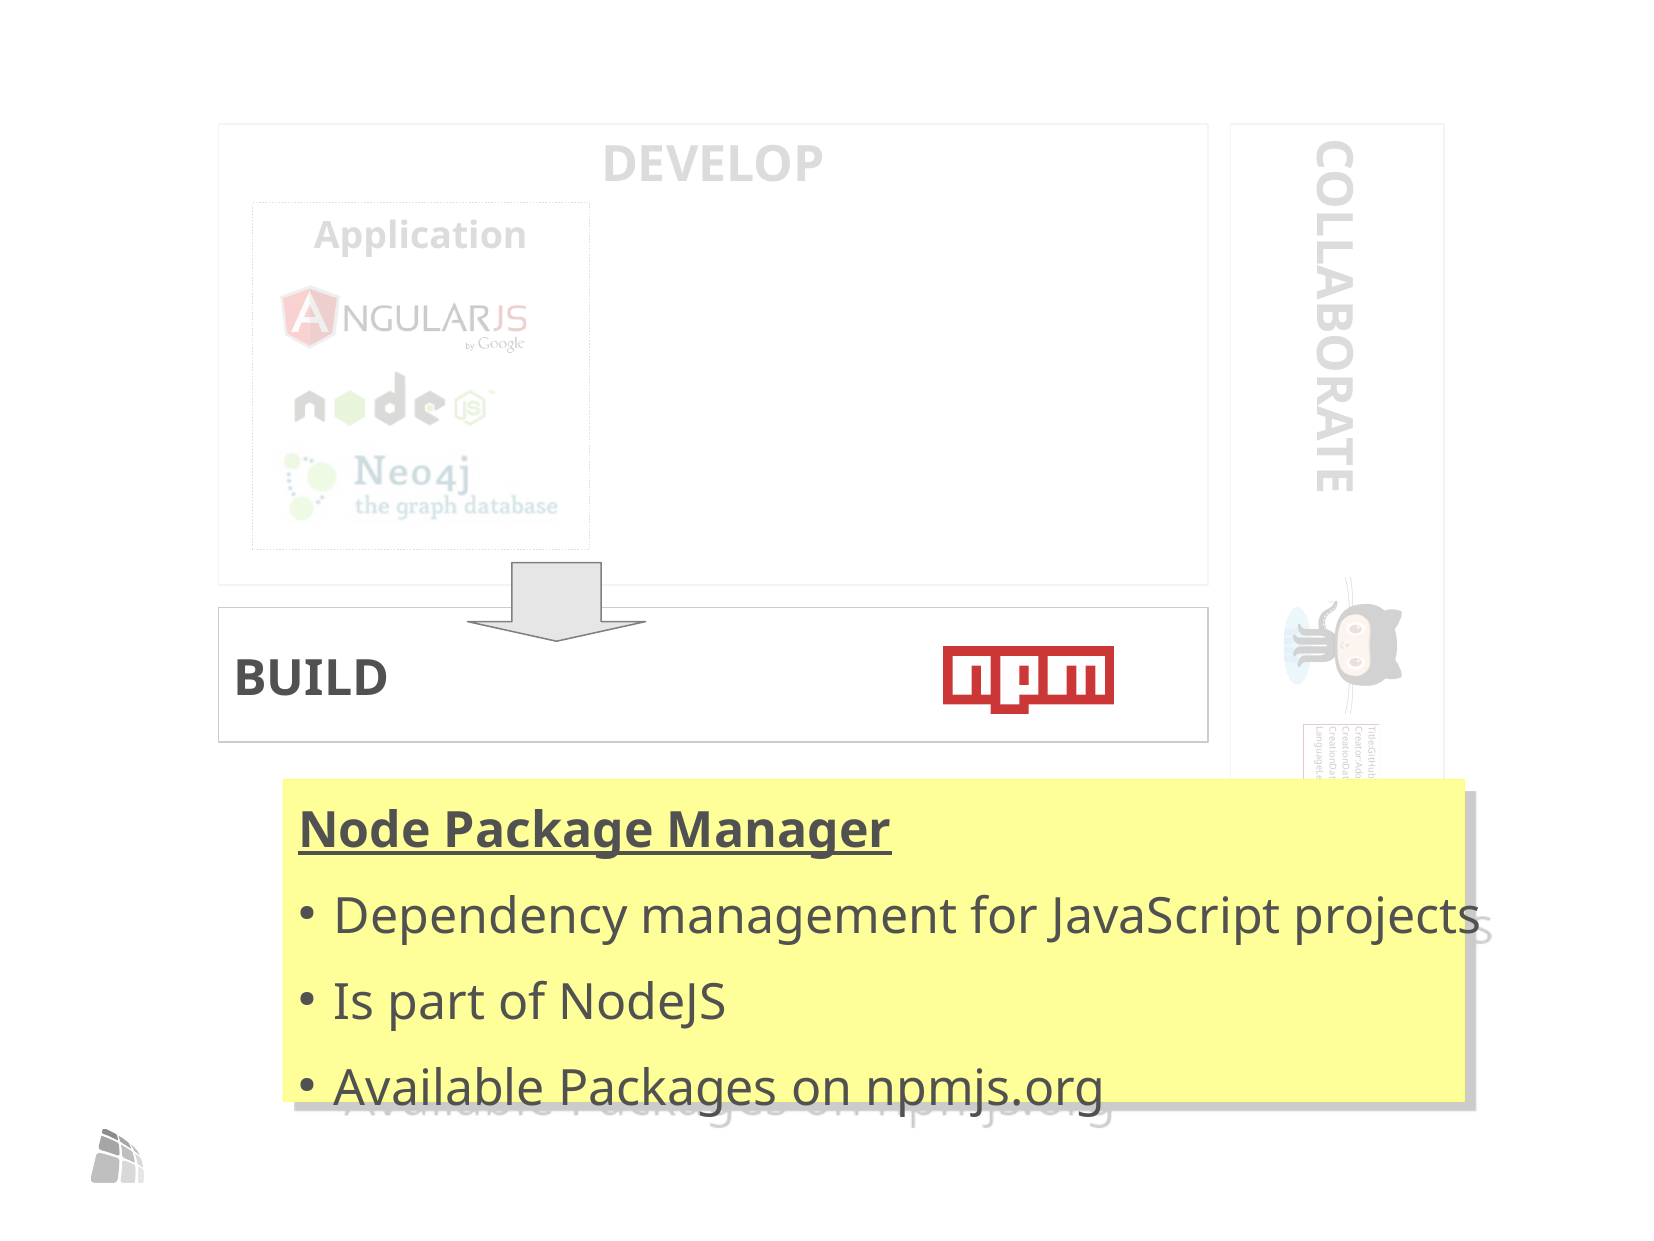

DEVELOP
COLLABORATE
Application
BUILD
Node Package Manager
Dependency management for JavaScript projects
Is part of NodeJS
Available Packages on npmjs.org